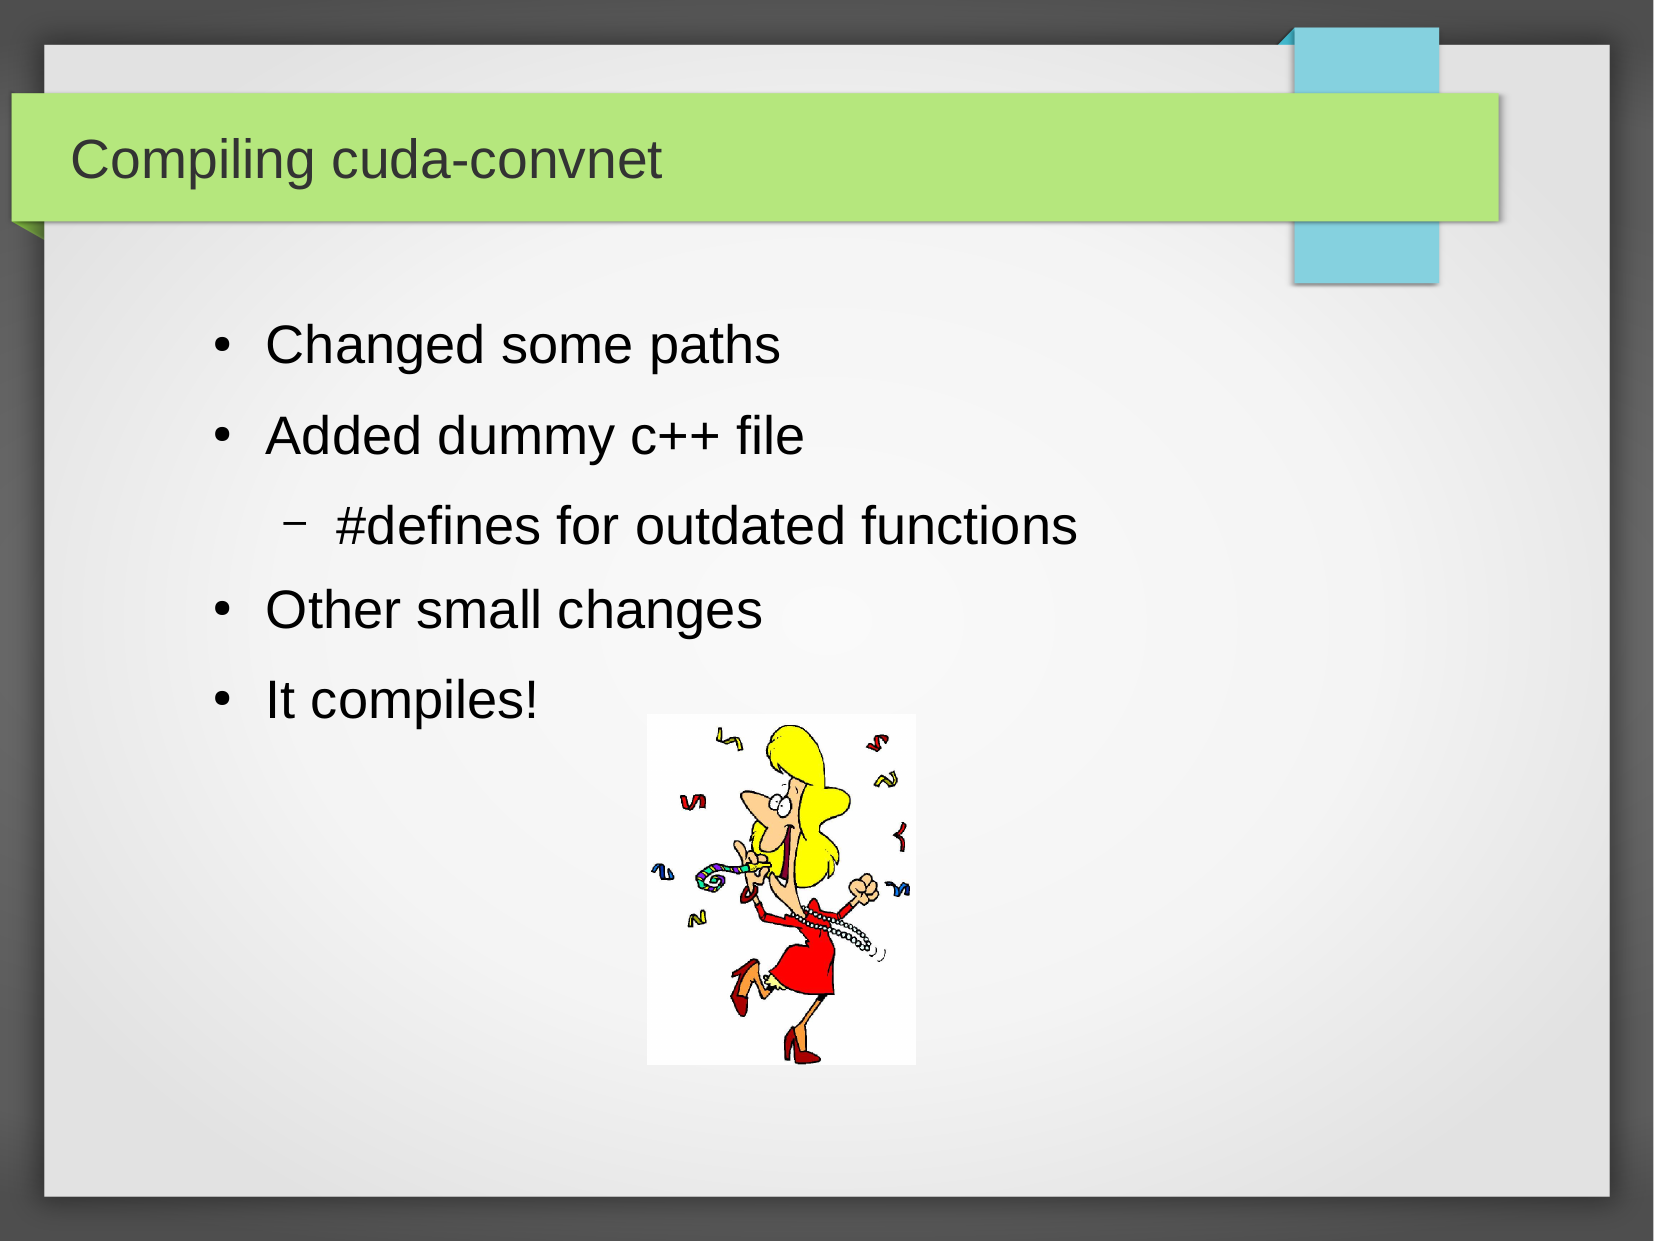

# Compiling cuda-convnet
Changed some paths
Added dummy c++ file
#defines for outdated functions
Other small changes
It compiles!